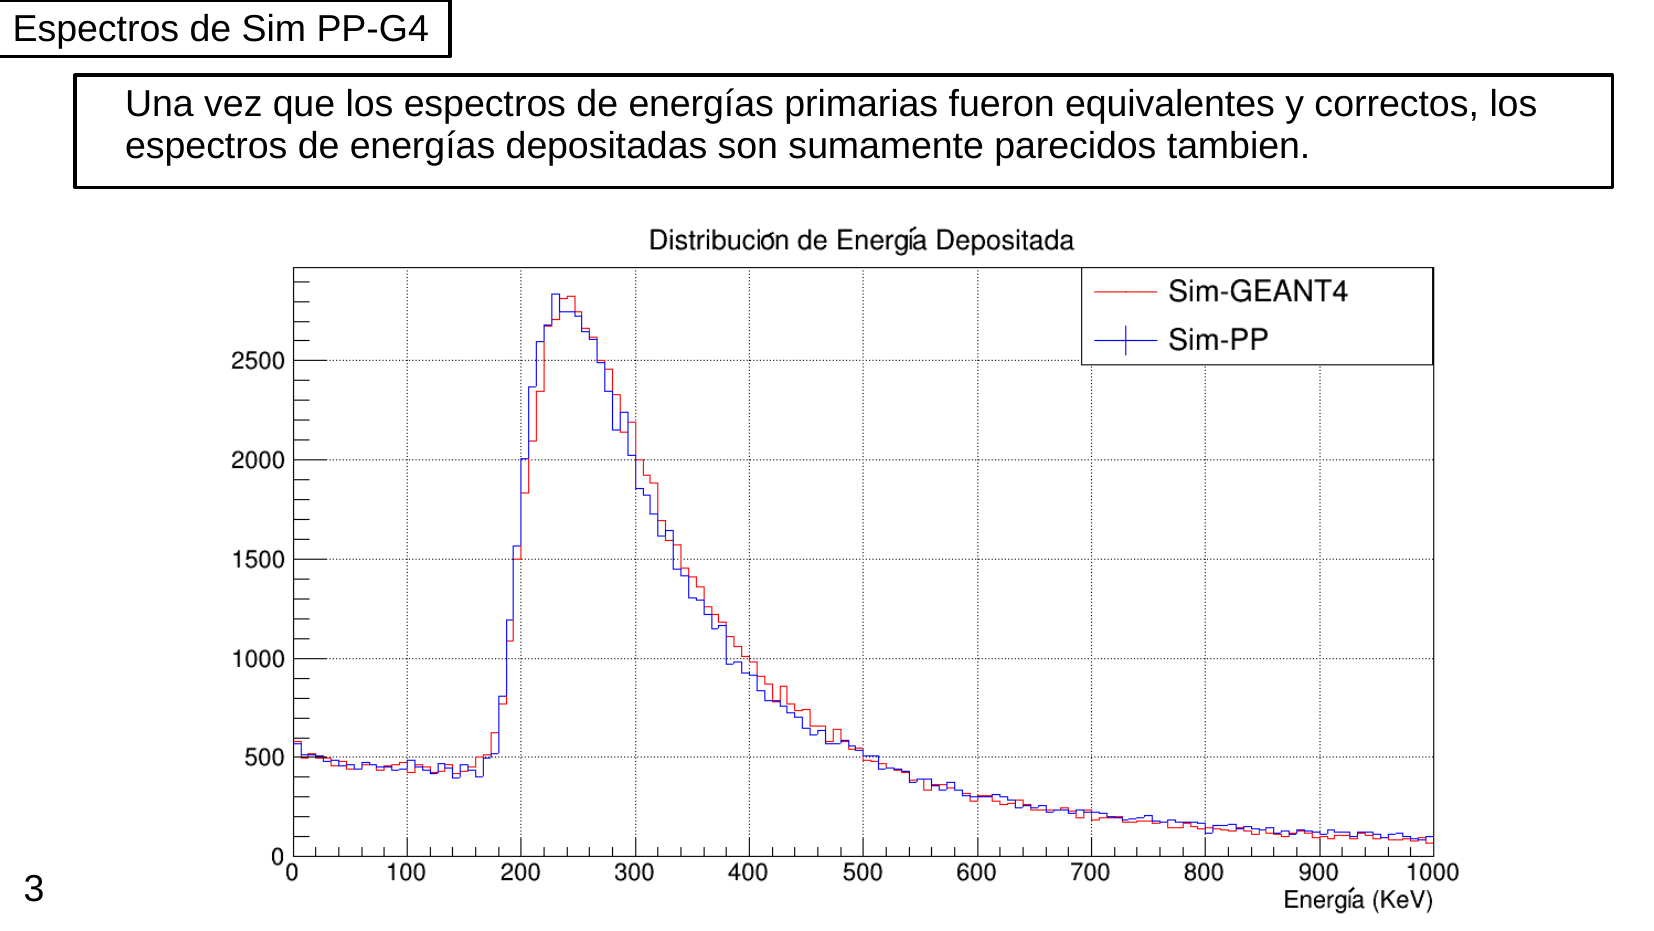

Espectros de Sim PP-G4
Una vez que los espectros de energías primarias fueron equivalentes y correctos, los espectros de energías depositadas son sumamente parecidos tambien.